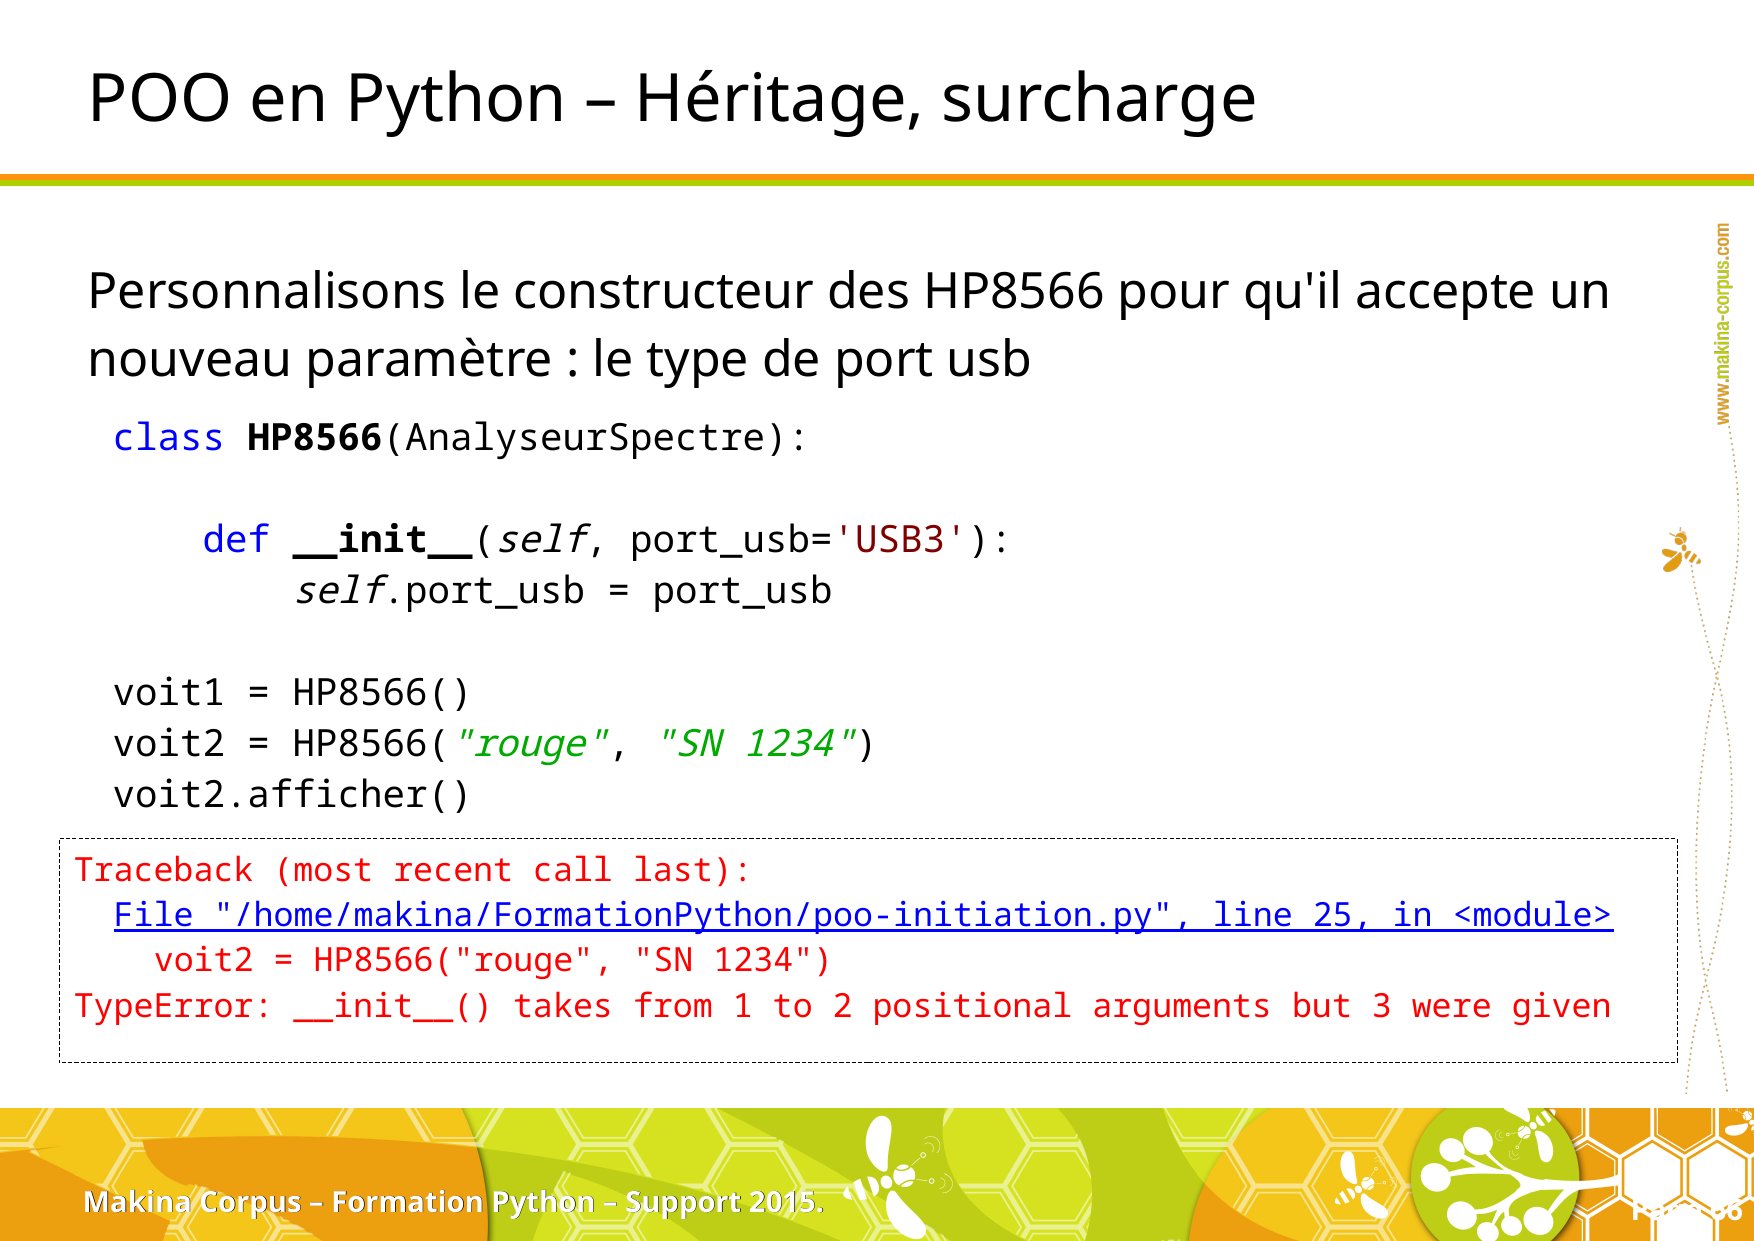

# POO en Python – Héritage, surcharge
Personnalisons le constructeur des HP8566 pour qu'il accepte un nouveau paramètre : le type de port usb
class HP8566(AnalyseurSpectre):
 def __init__(self, port_usb='USB3'):
 self.port_usb = port_usb
voit1 = HP8566()
voit2 = HP8566("rouge", "SN 1234")
voit2.afficher()
Traceback (most recent call last):
 File "/home/makina/FormationPython/poo-initiation.py", line 25, in <module>
 voit2 = HP8566("rouge", "SN 1234")
TypeError: __init__() takes from 1 to 2 positional arguments but 3 were given
tesg
66